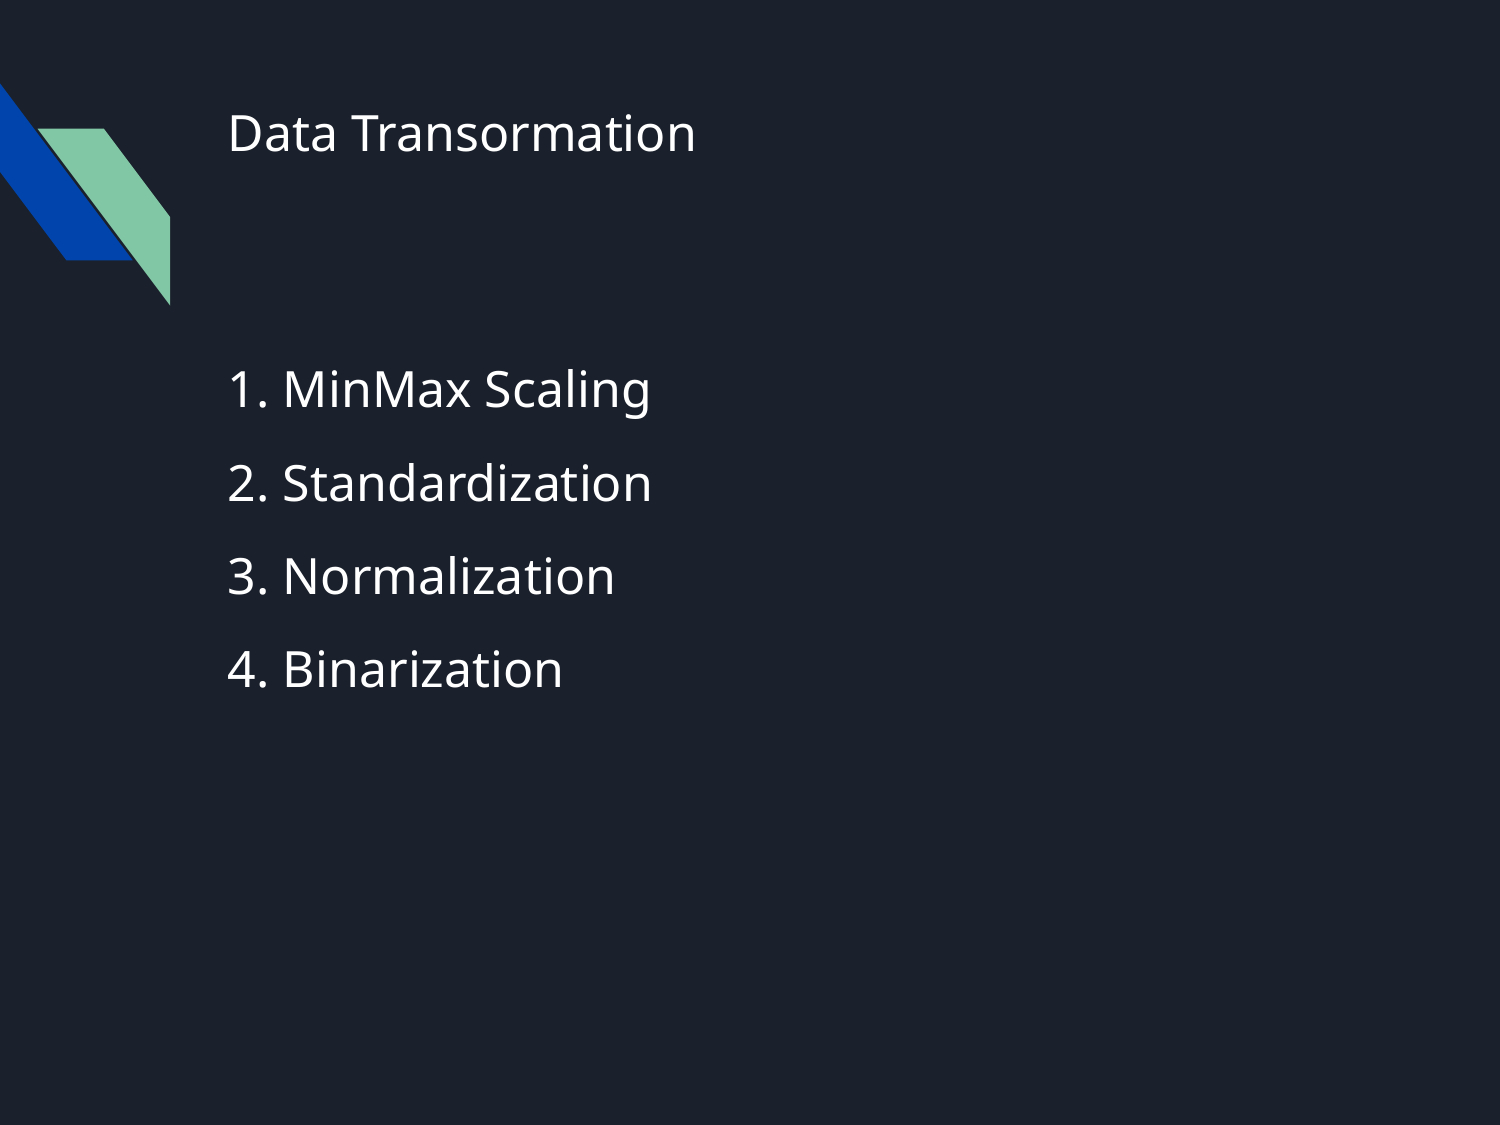

# Data Transormation
1. MinMax Scaling
2. Standardization
3. Normalization
4. Binarization